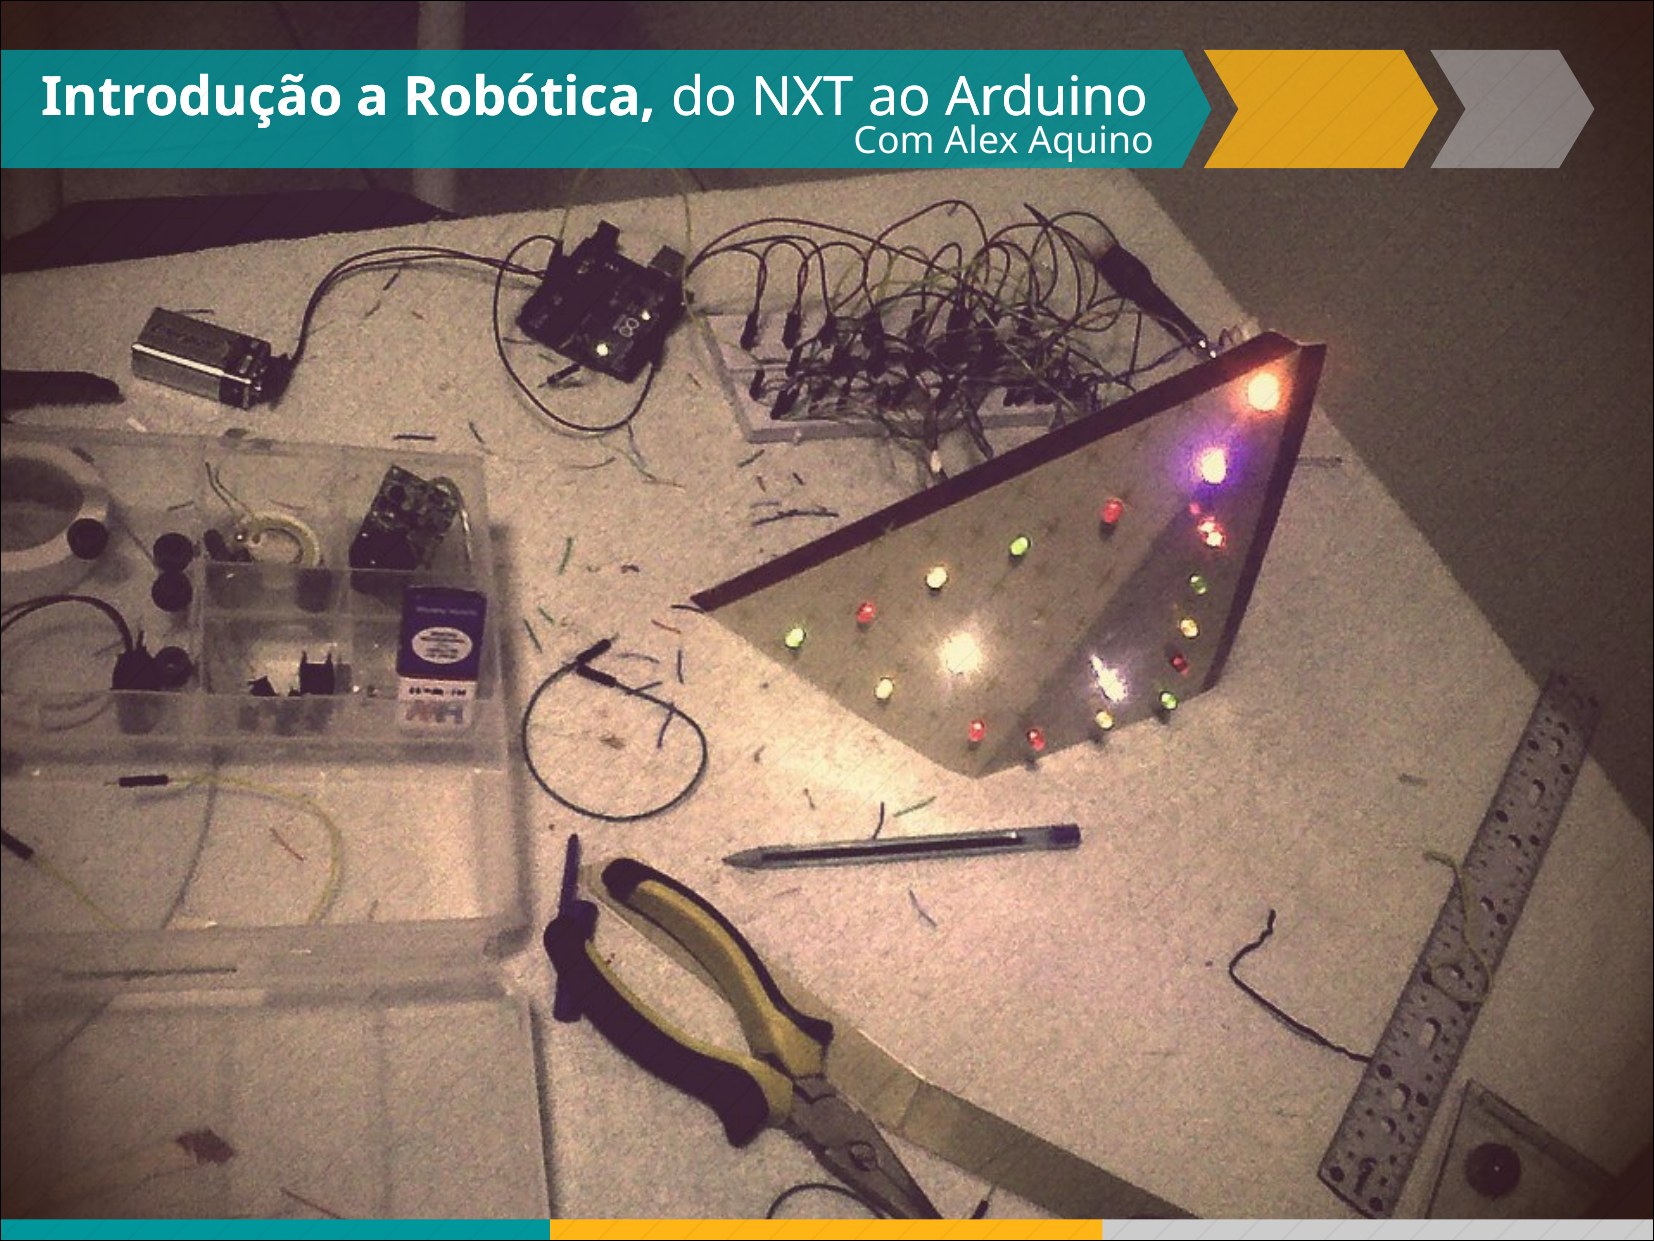

Introdução a Robótica, do NXT ao Arduino
Introdução a Robótica, do NXT ao Arduino
Com Alex Aquino